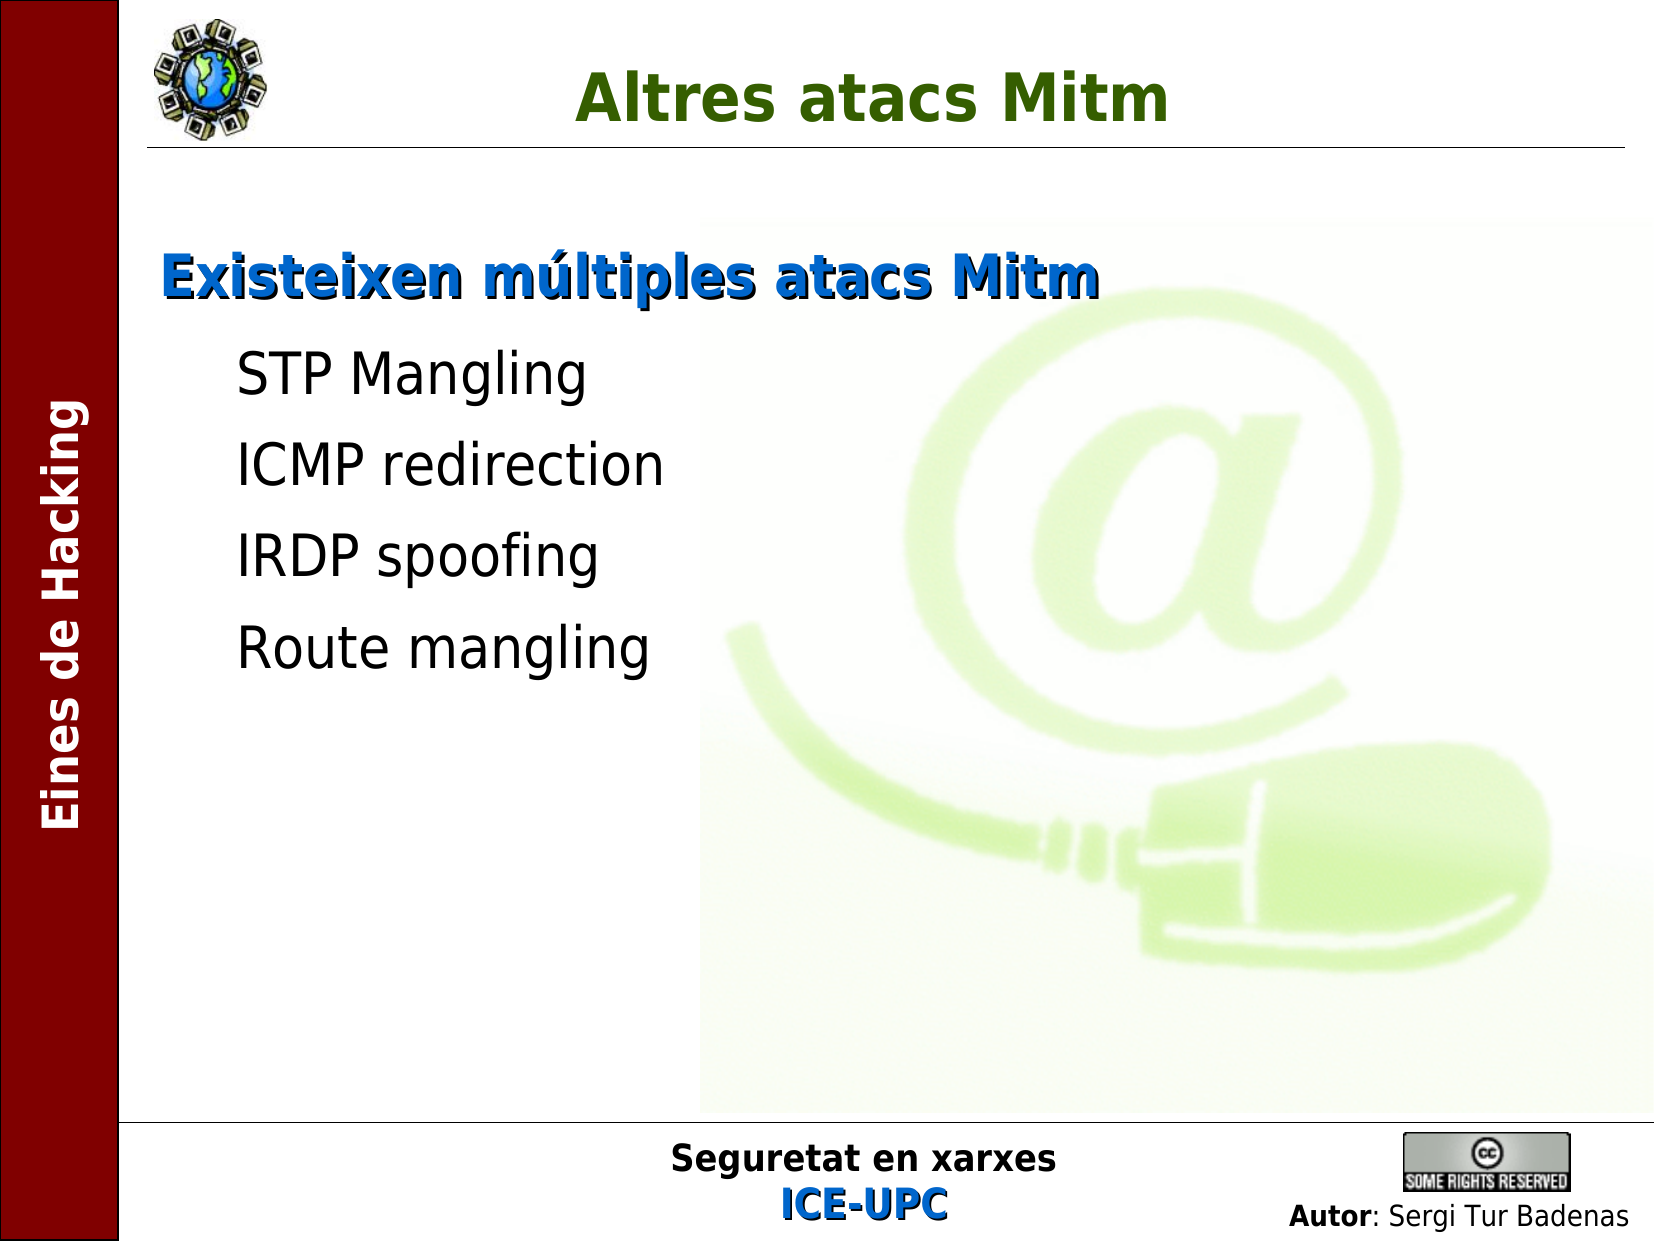

# Altres atacs Mitm
Existeixen múltiples atacs Mitm
STP Mangling
ICMP redirection
IRDP spoofing
Route mangling